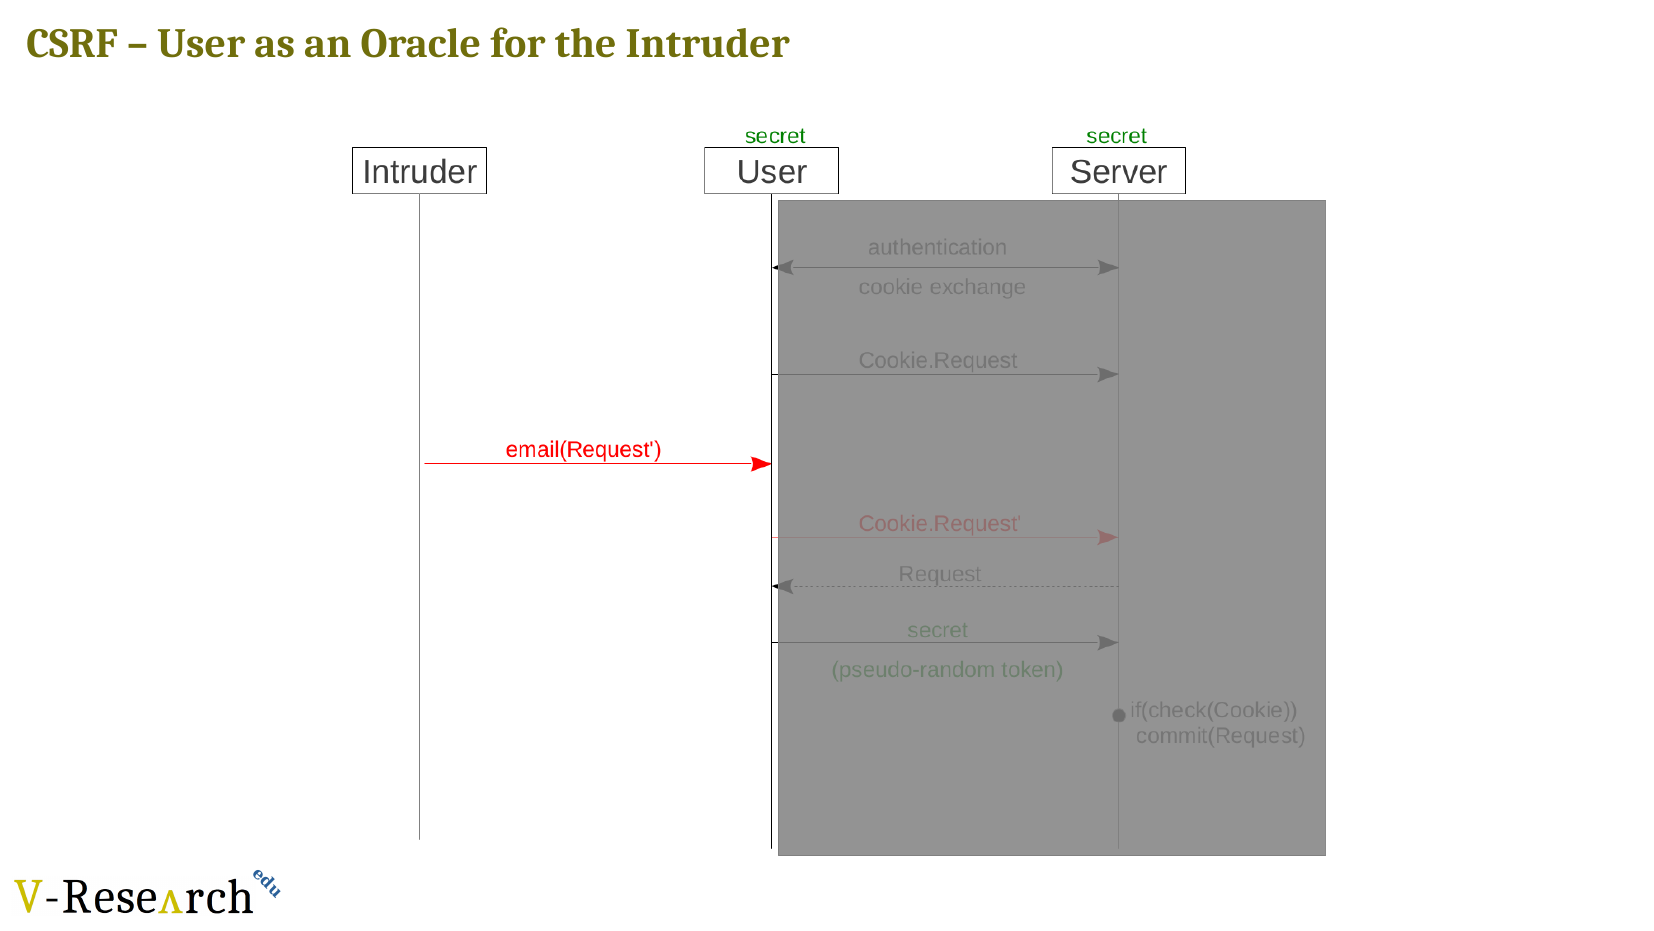

CSRF – User as an Oracle for the Intruder
edu